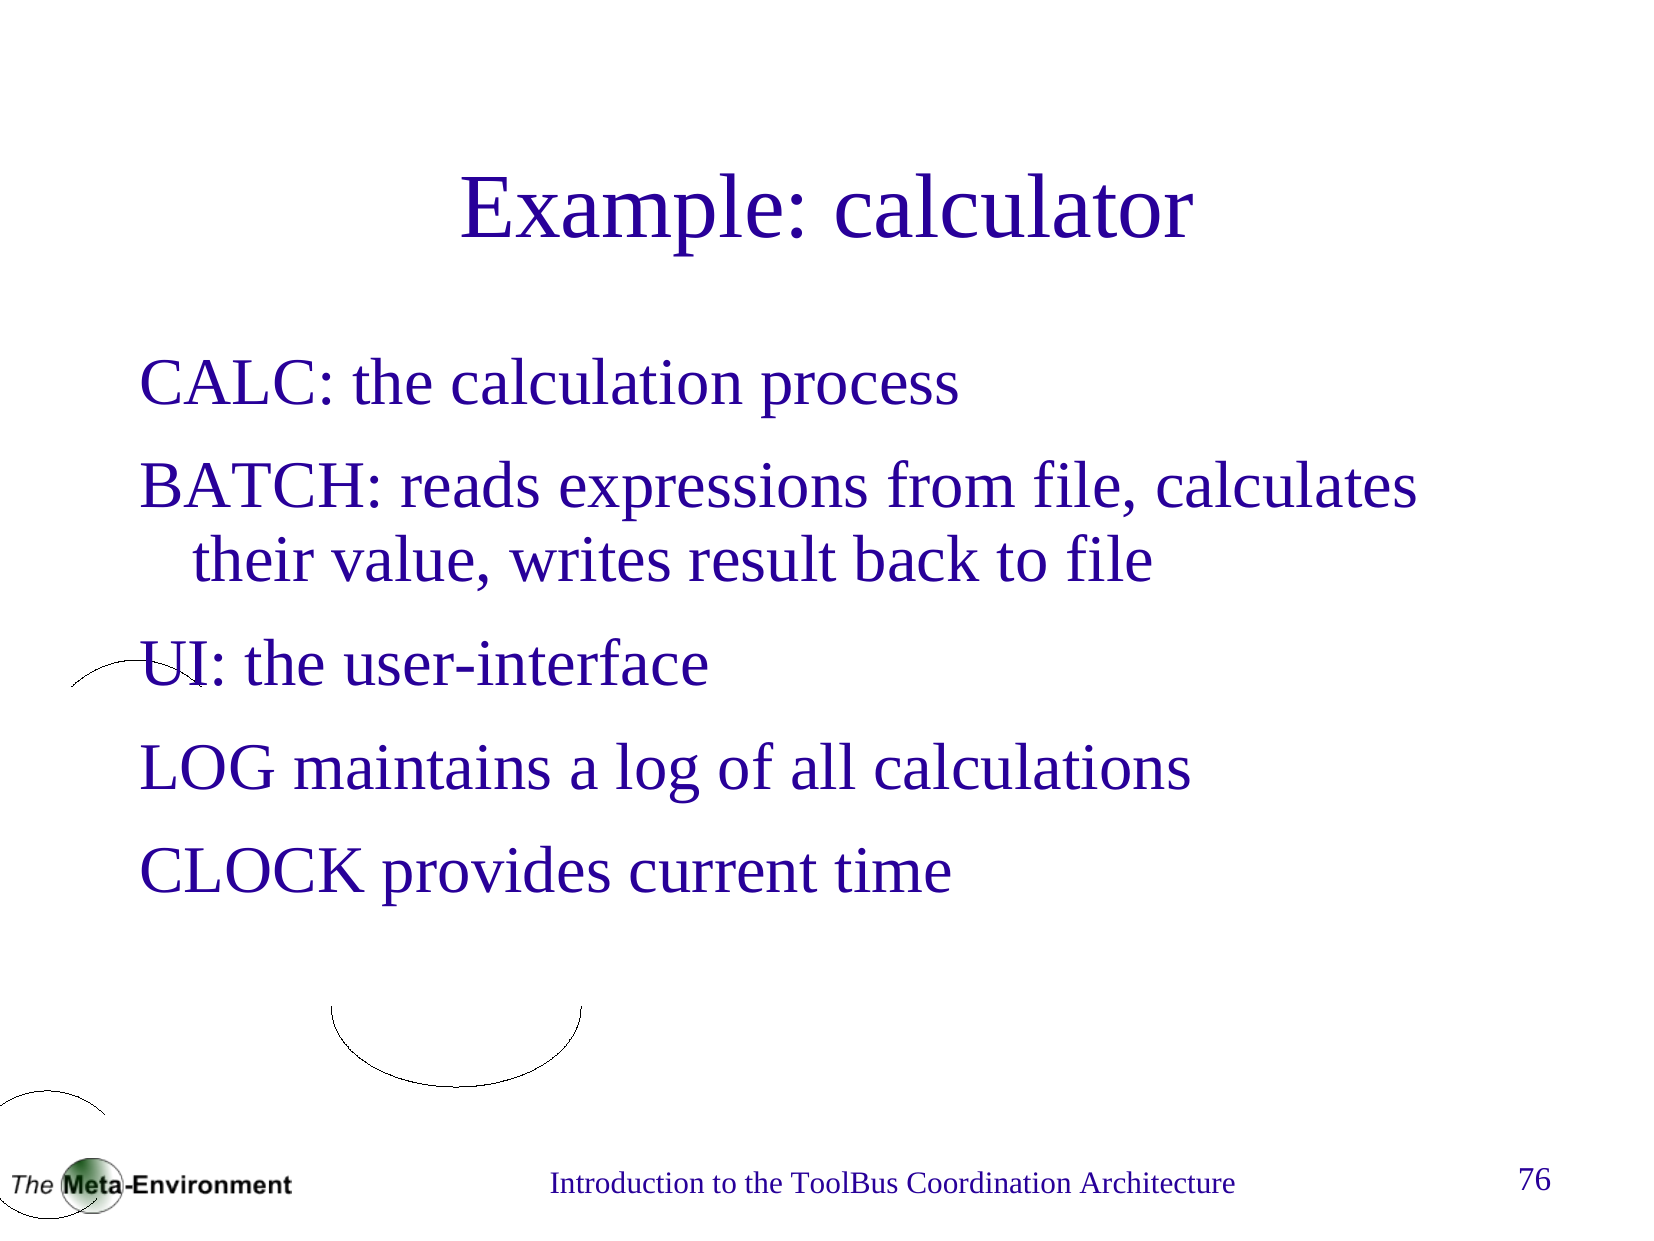

# Example: calculator
CALC: the calculation process
BATCH: reads expressions from file, calculates their value, writes result back to file
UI: the user-interface
LOG maintains a log of all calculations
CLOCK provides current time